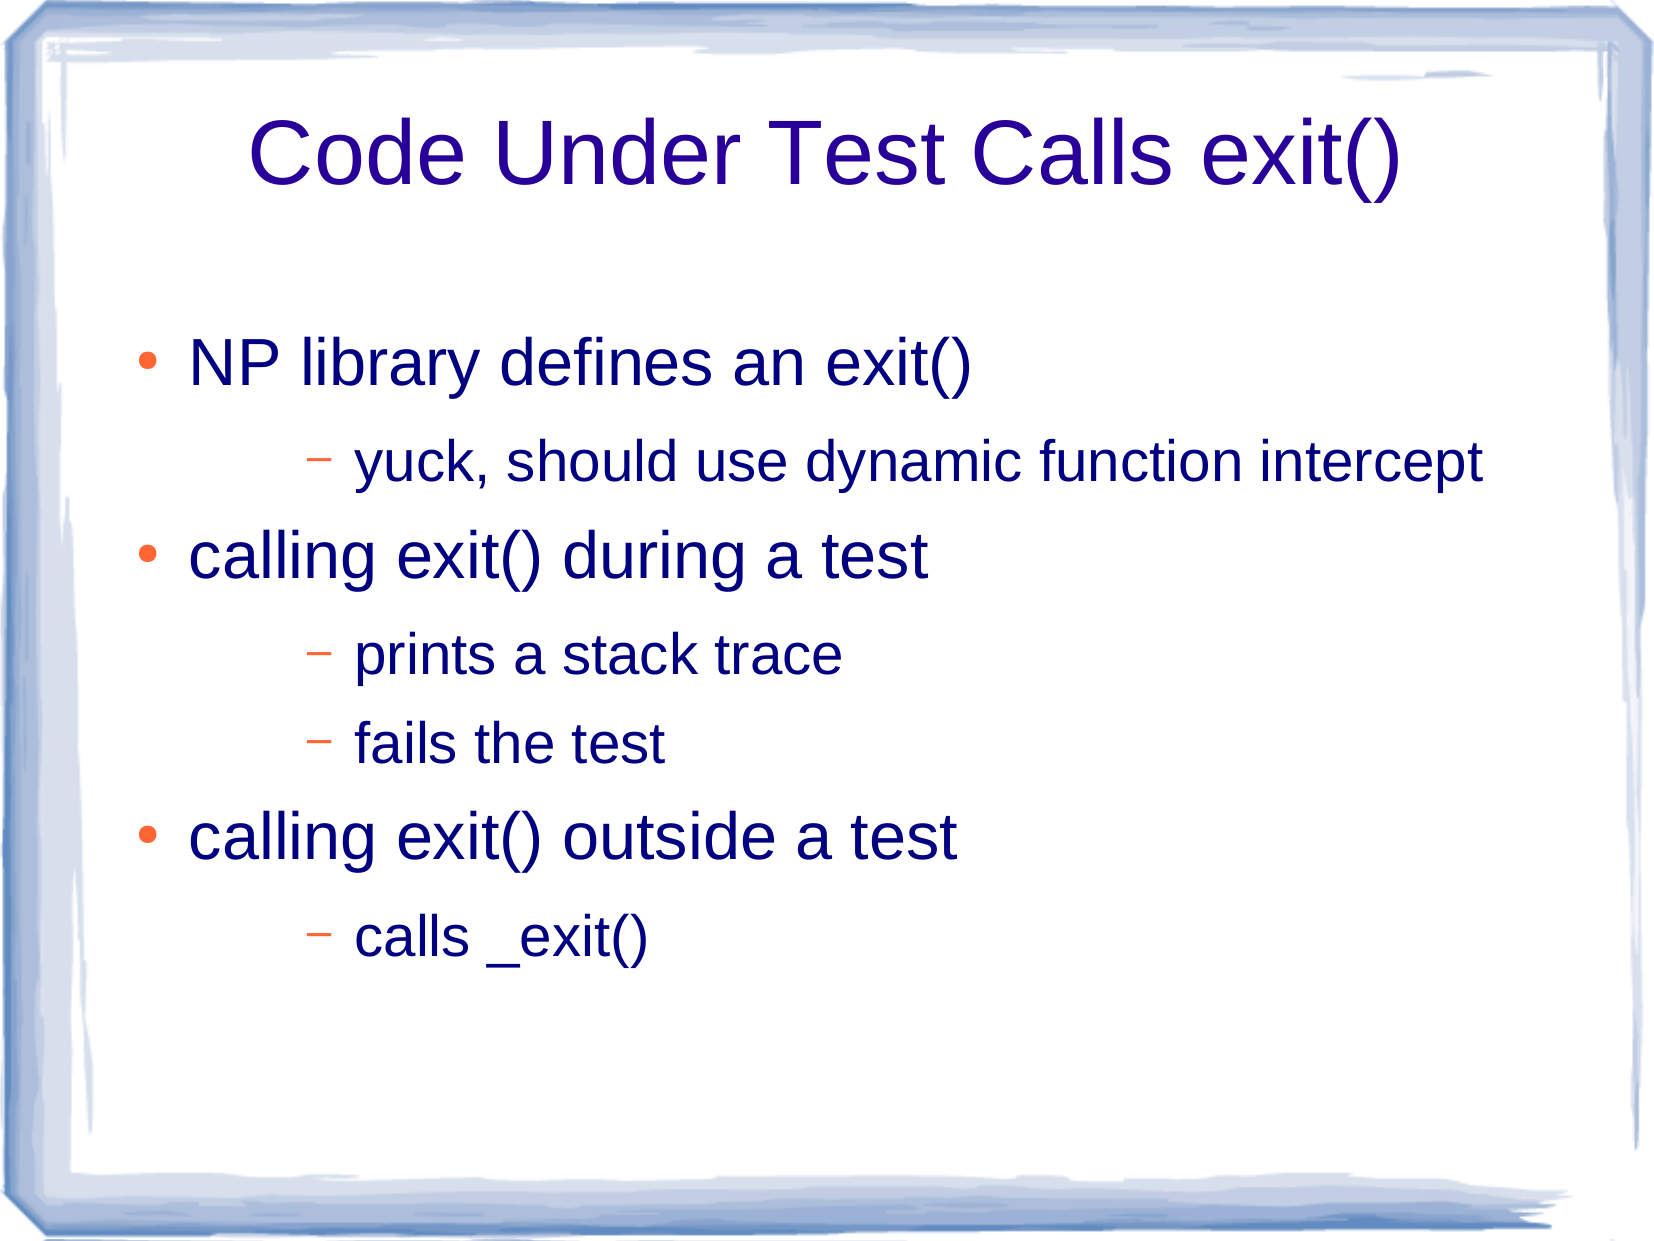

# Code Under Test Calls exit()
NP library defines an exit()
yuck, should use dynamic function intercept
calling exit() during a test
prints a stack trace
fails the test
calling exit() outside a test
calls _exit()